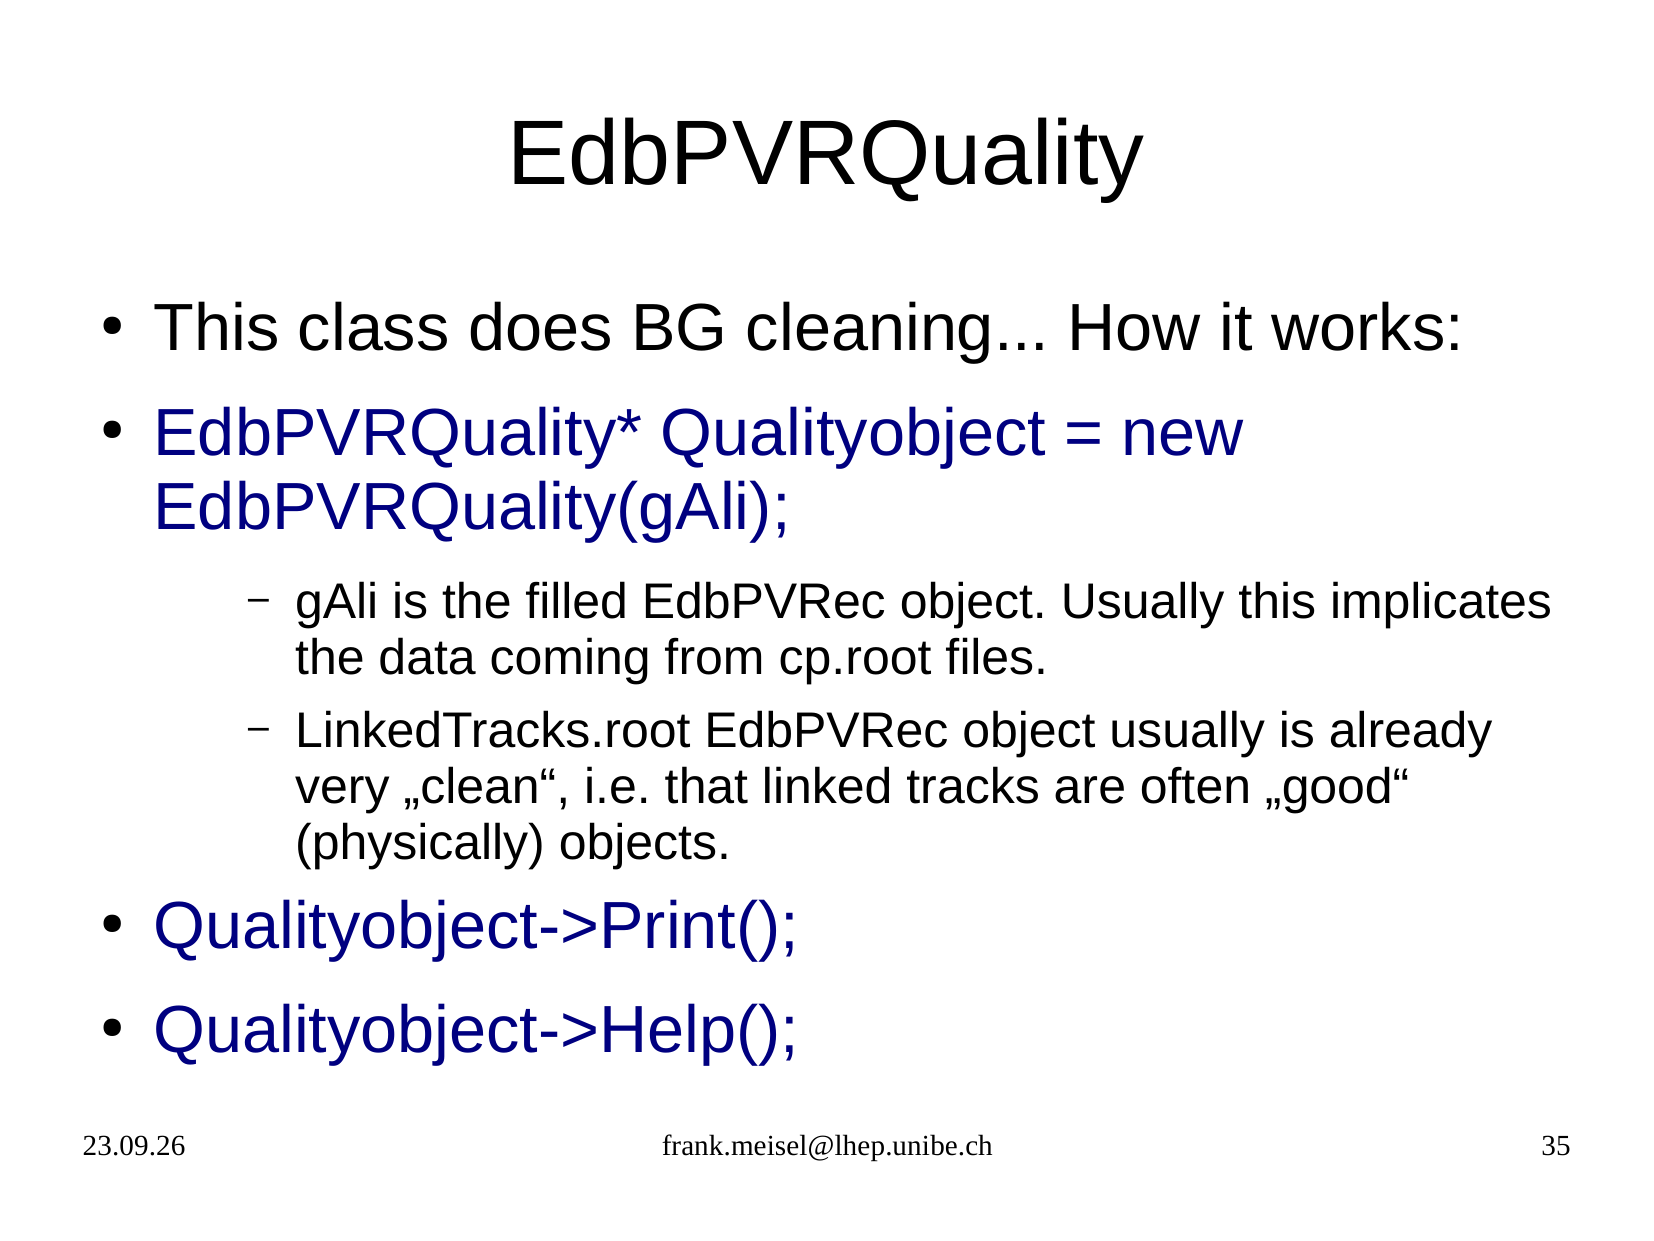

# EdbPVRQuality
This class does BG cleaning... How it works:
EdbPVRQuality* Qualityobject = new EdbPVRQuality(gAli);
gAli is the filled EdbPVRec object. Usually this implicates the data coming from cp.root files.
LinkedTracks.root EdbPVRec object usually is already very „clean“, i.e. that linked tracks are often „good“ (physically) objects.
Qualityobject->Print();
Qualityobject->Help();
frank.meisel@lhep.unibe.ch
35